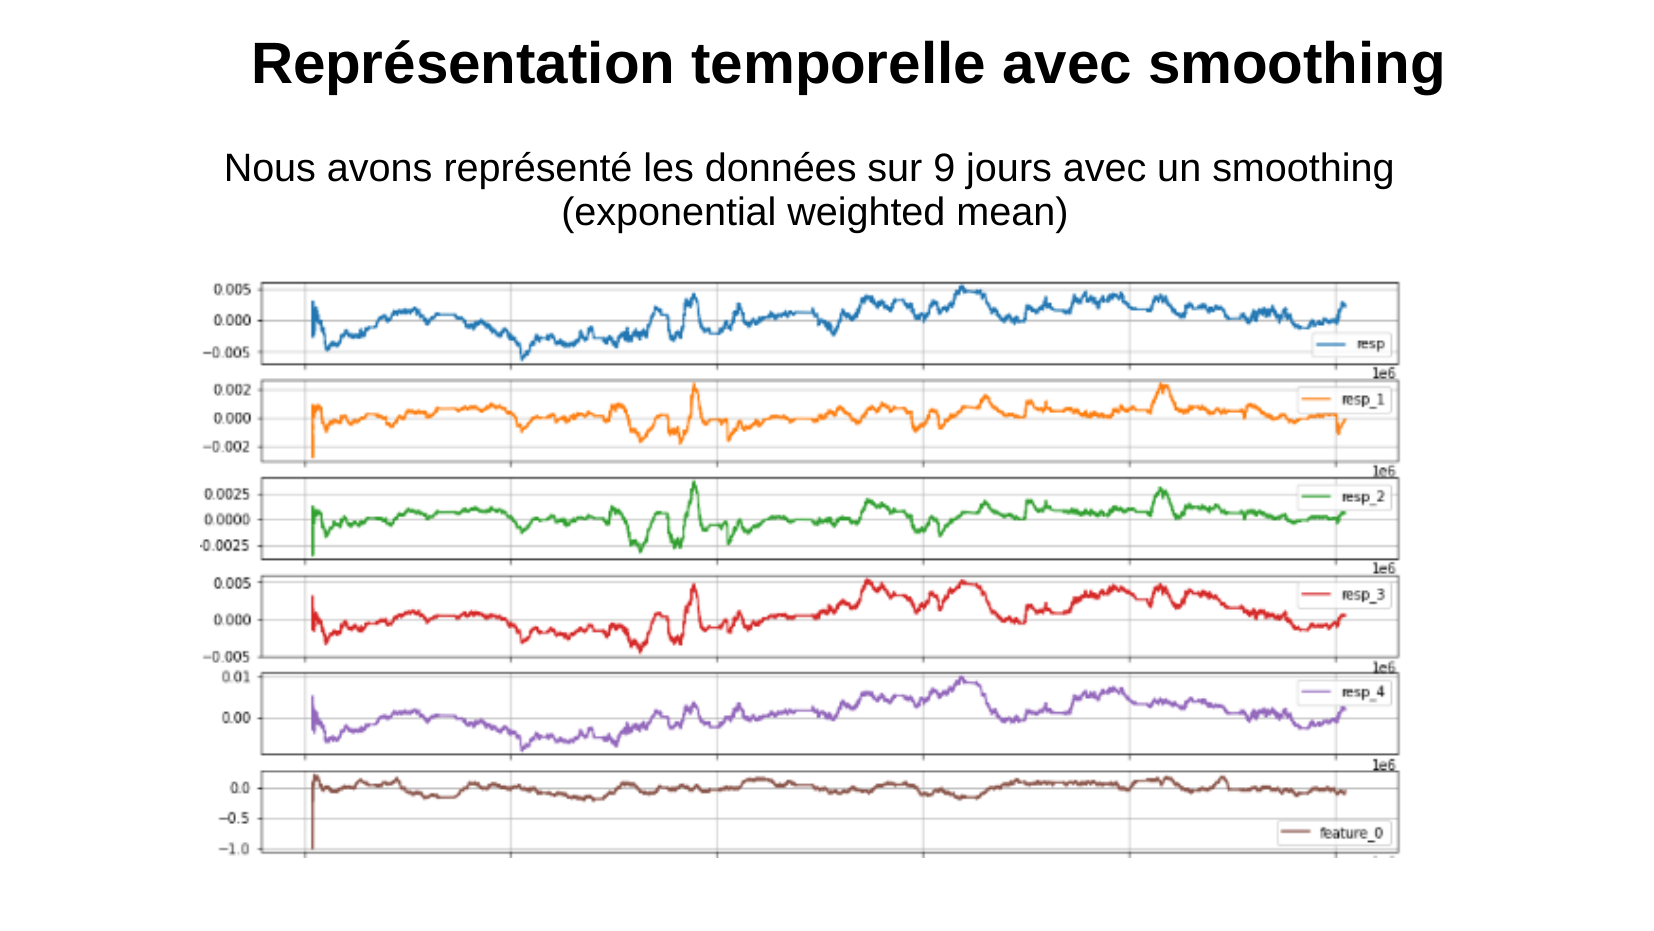

Représentation temporelle avec smoothing
# Nous avons représenté les données sur 9 jours avec un smoothing
(exponential weighted mean)